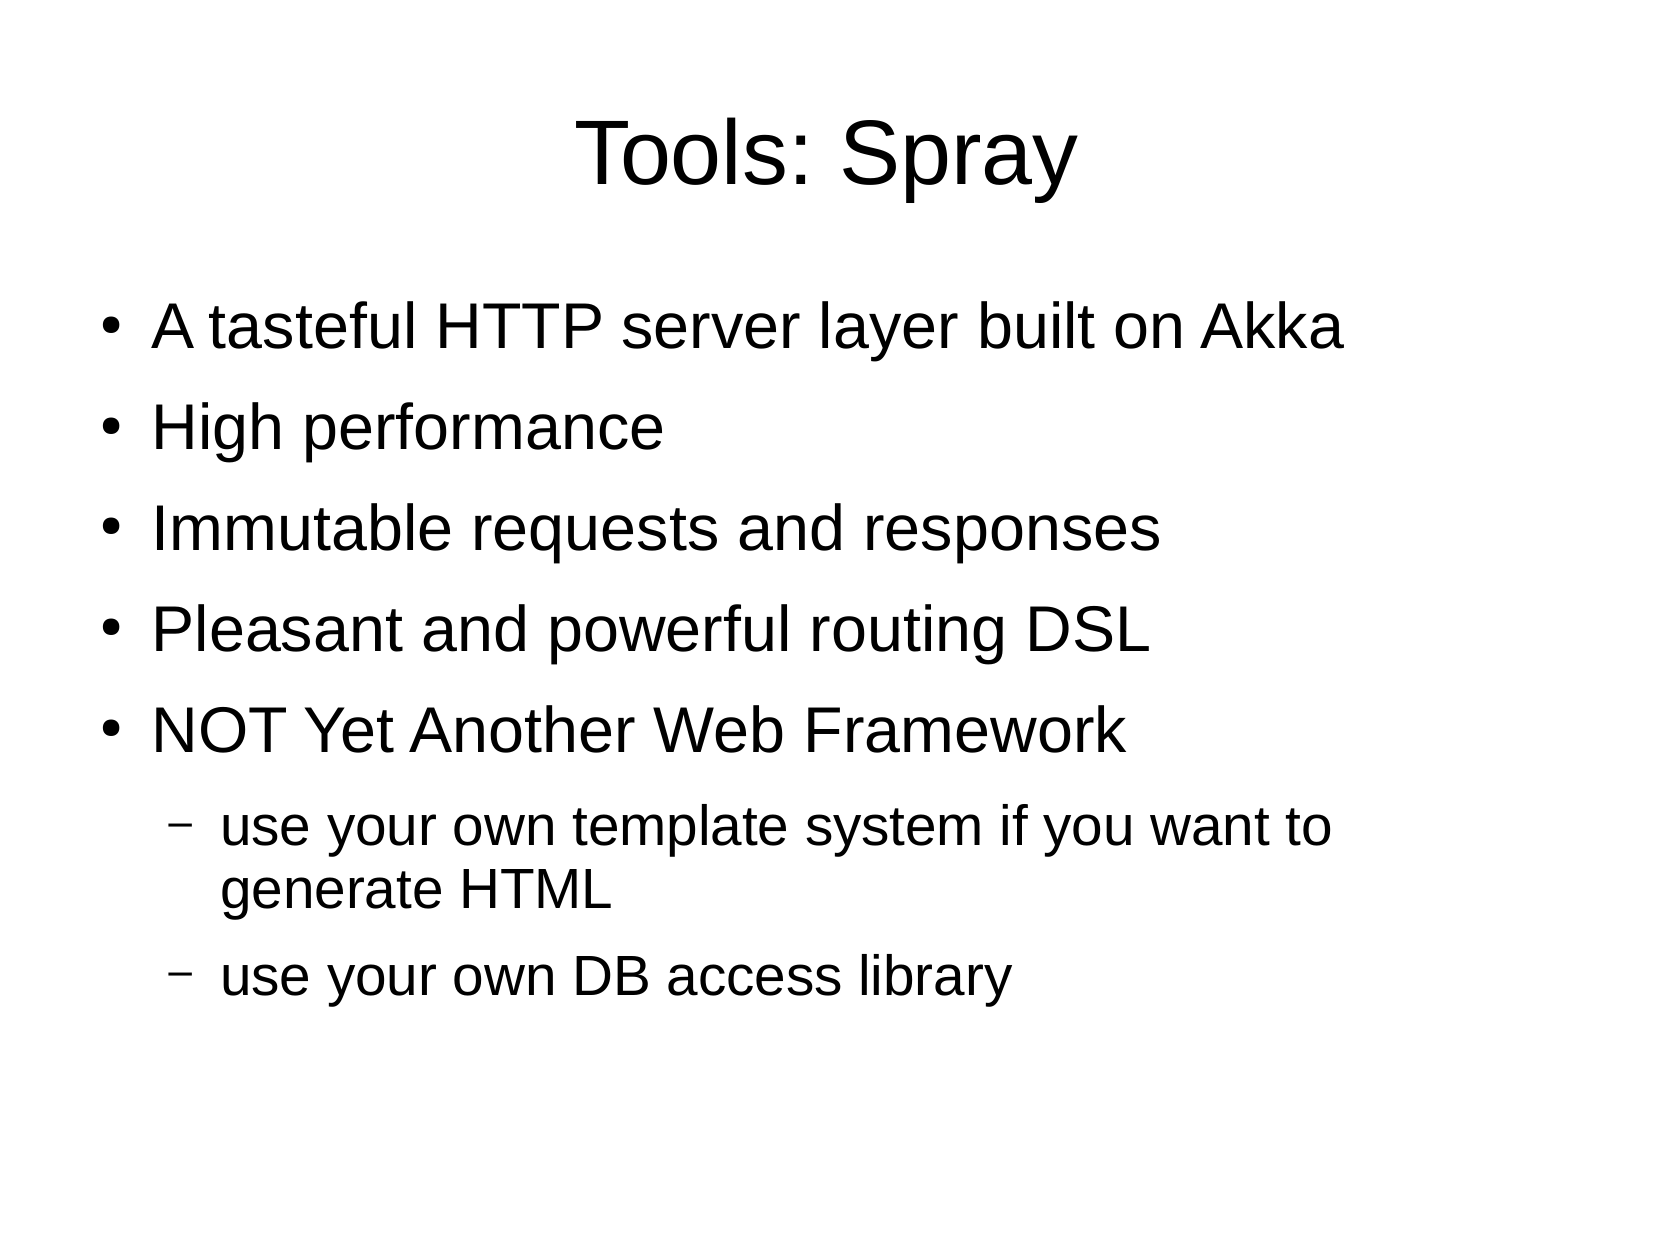

# Tools: Spray
A tasteful HTTP server layer built on Akka
High performance
Immutable requests and responses
Pleasant and powerful routing DSL
NOT Yet Another Web Framework
use your own template system if you want to generate HTML
use your own DB access library